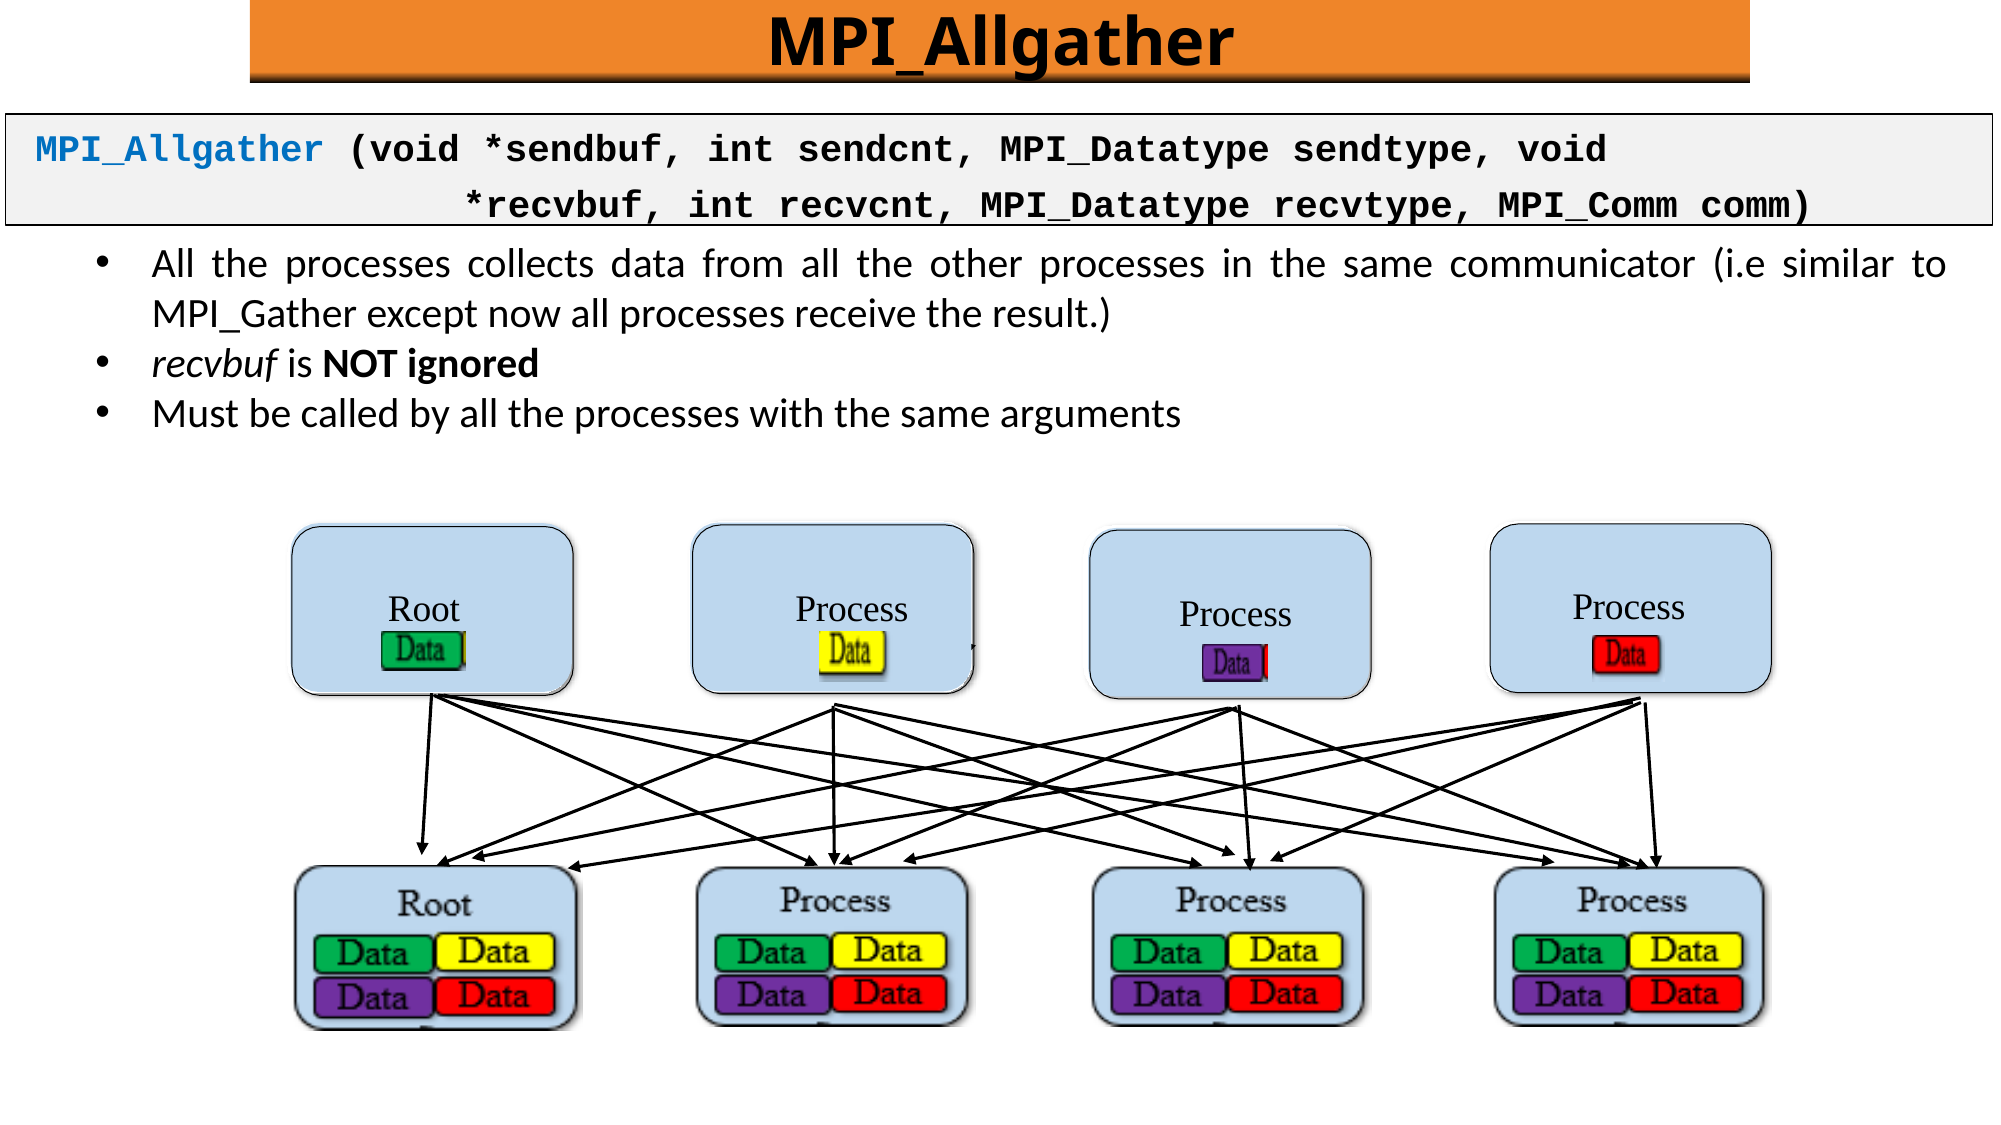

# MPI_Allgather
MPI_Allgather (void *sendbuf, int sendcnt, MPI_Datatype sendtype, void
 *recvbuf, int recvcnt, MPI_Datatype recvtype, MPI_Comm comm)
All the processes collects data from all the other processes in the same communicator (i.e similar to MPI_Gather except now all processes receive the result.)
recvbuf is NOT ignored
Must be called by all the processes with the same arguments
Process
Root
Process
Process
Process